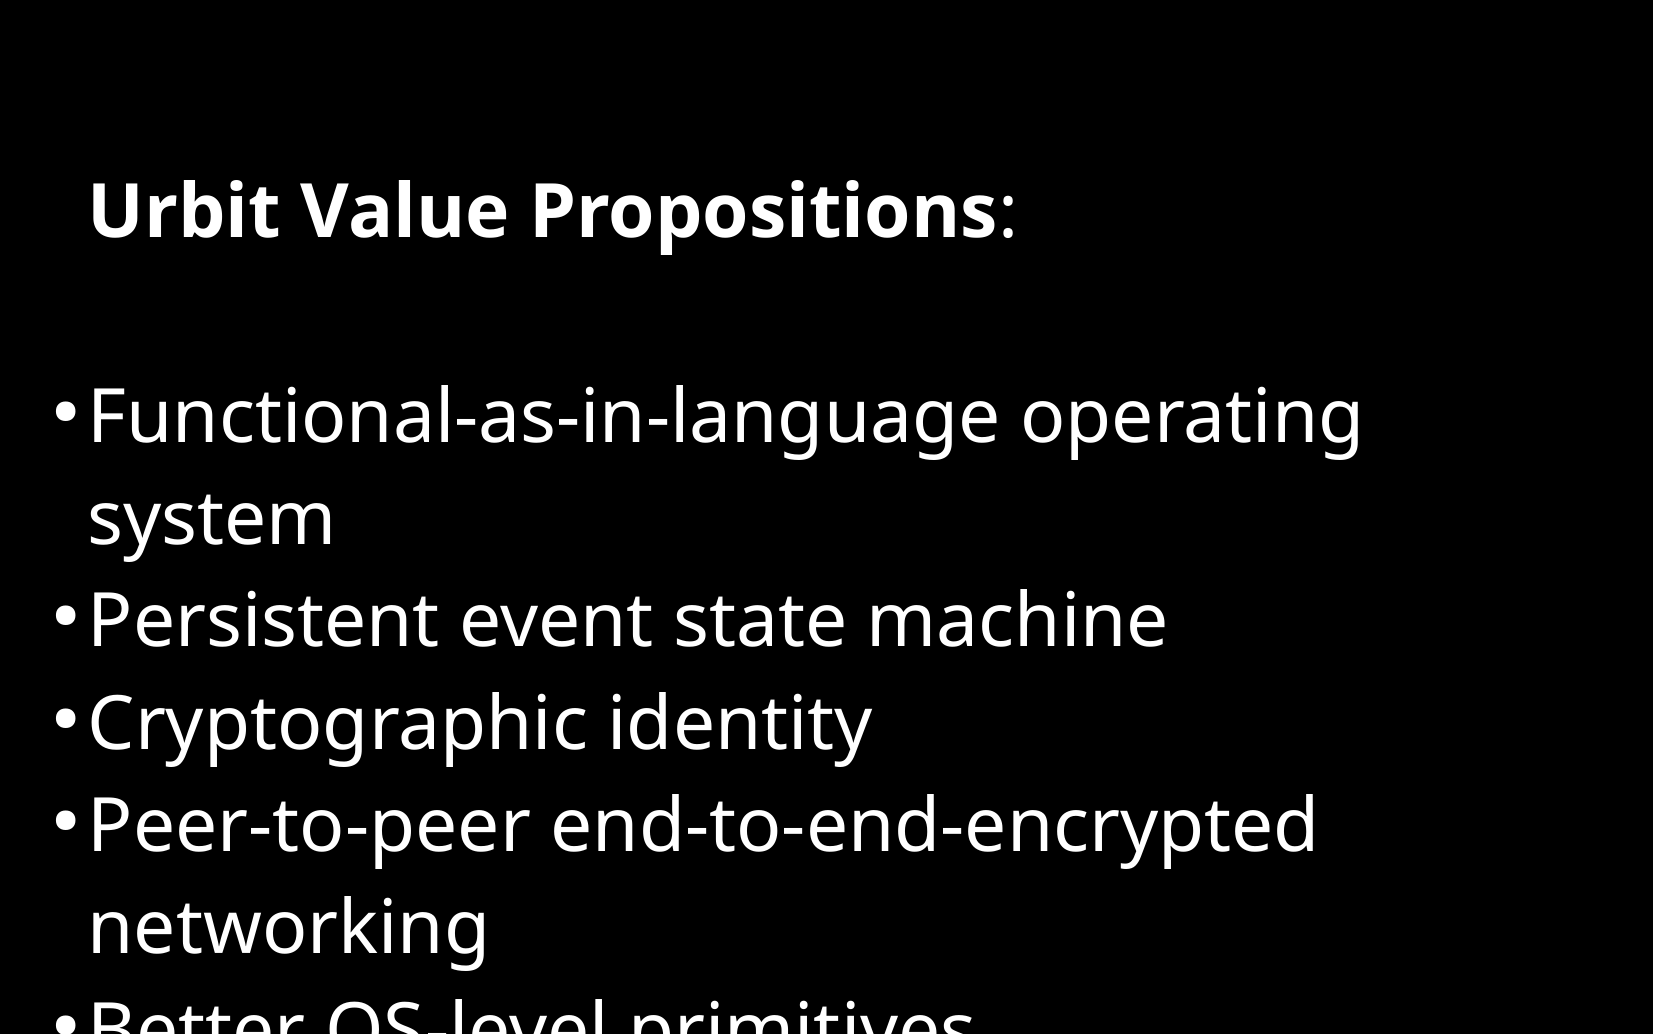

Urbit Value Propositions:
Functional-as-in-language operating system
Persistent event state machine
Cryptographic identity
Peer-to-peer end-to-end-encrypted networking
Better OS-level primitives
Standard app structure on backend